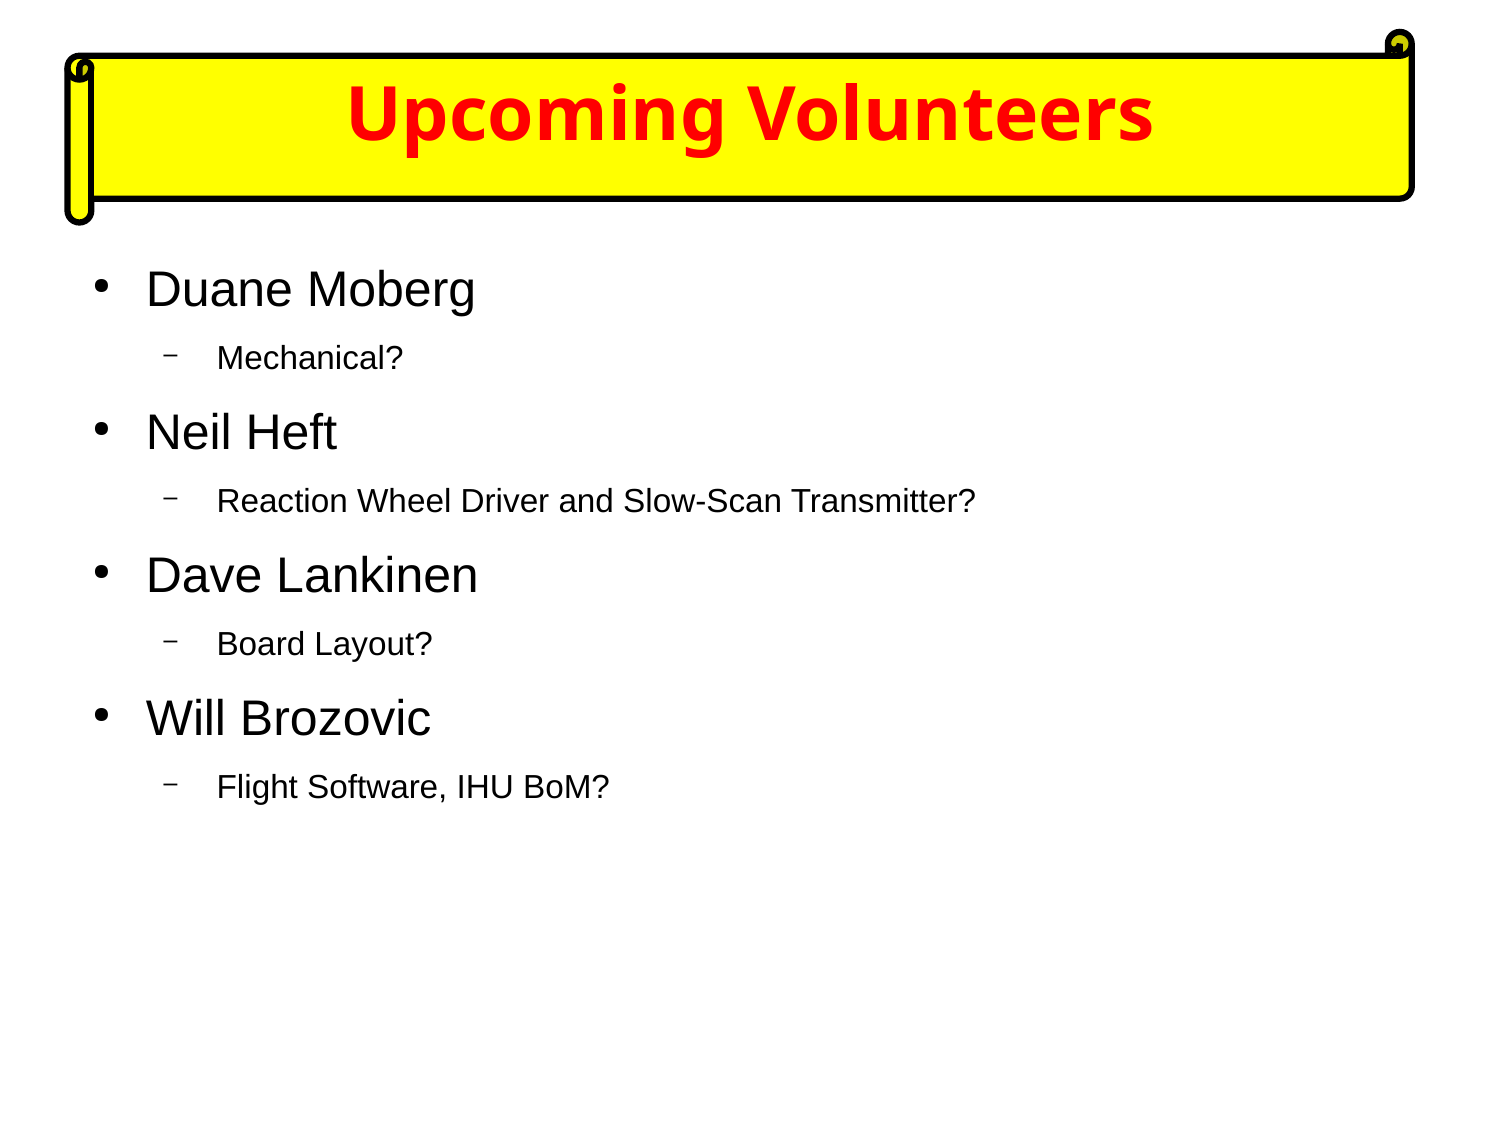

Upcoming Volunteers
# Duane Moberg
Mechanical?
Neil Heft
Reaction Wheel Driver and Slow-Scan Transmitter?
Dave Lankinen
Board Layout?
Will Brozovic
Flight Software, IHU BoM?